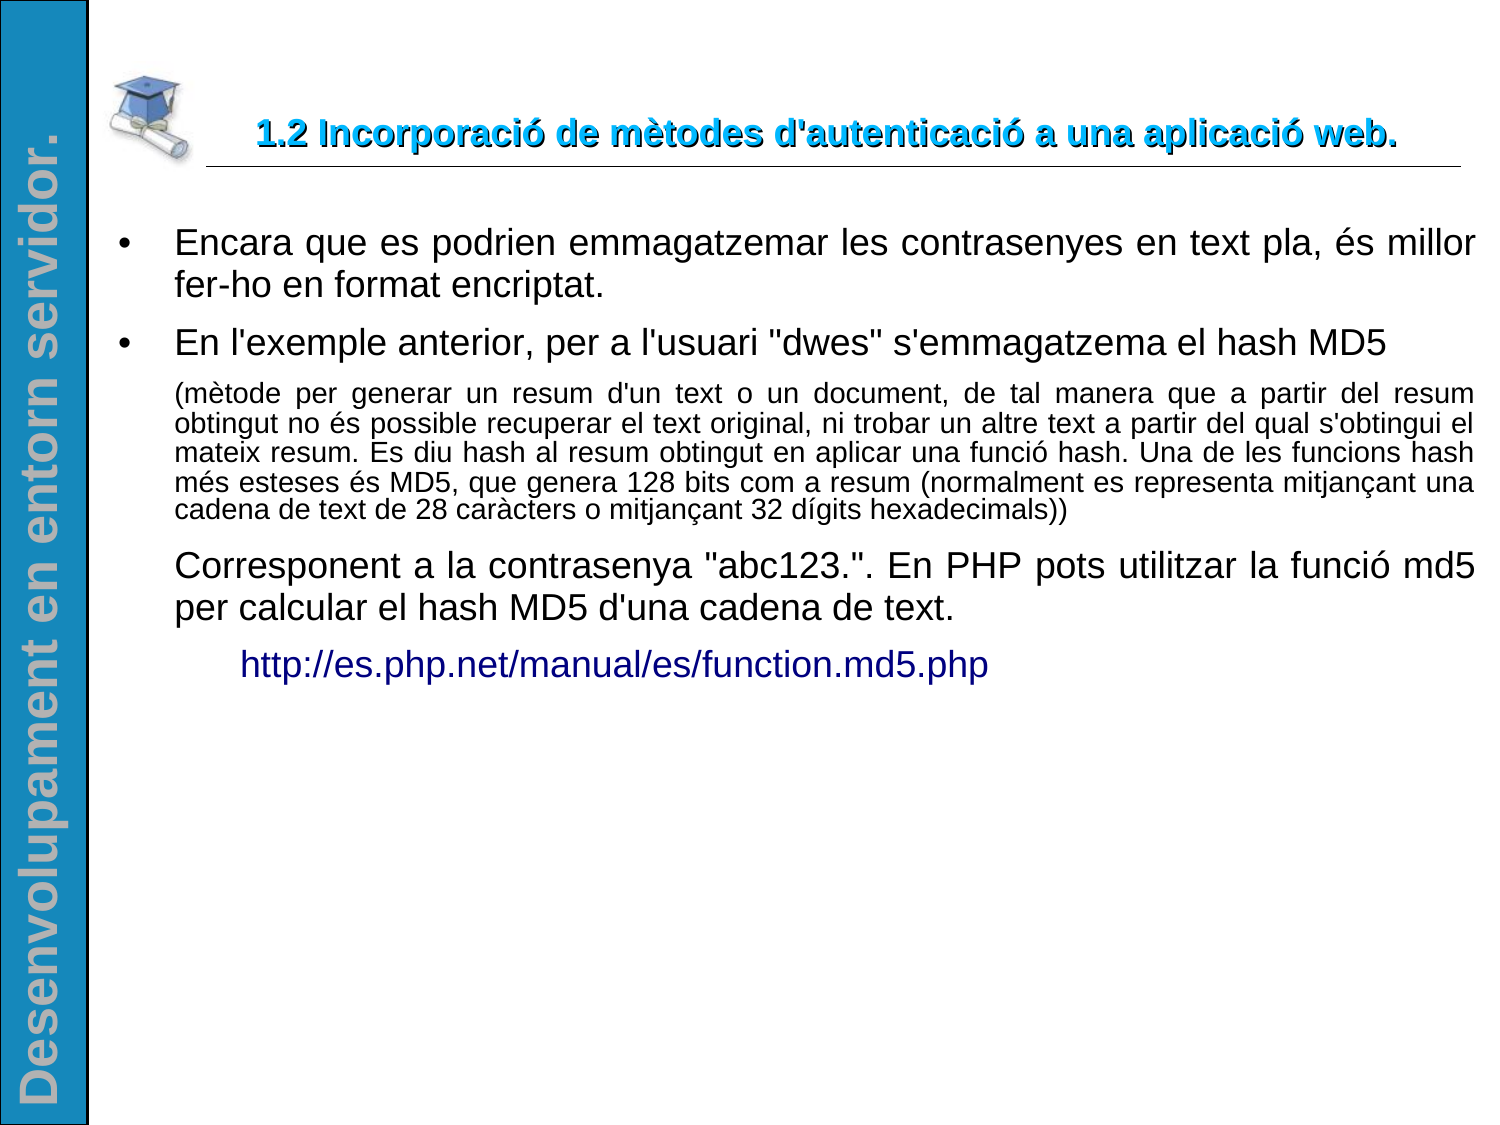

# 1.2 Incorporació de mètodes d'autenticació a una aplicació web.
Encara que es podrien emmagatzemar les contrasenyes en text pla, és millor fer-ho en format encriptat.
En l'exemple anterior, per a l'usuari "dwes" s'emmagatzema el hash MD5
(mètode per generar un resum d'un text o un document, de tal manera que a partir del resum obtingut no és possible recuperar el text original, ni trobar un altre text a partir del qual s'obtingui el mateix resum. Es diu hash al resum obtingut en aplicar una funció hash. Una de les funcions hash més esteses és MD5, que genera 128 bits com a resum (normalment es representa mitjançant una cadena de text de 28 caràcters o mitjançant 32 dígits hexadecimals))
Corresponent a la contrasenya "abc123.". En PHP pots utilitzar la funció md5 per calcular el hash MD5 d'una cadena de text.
http://es.php.net/manual/es/function.md5.php